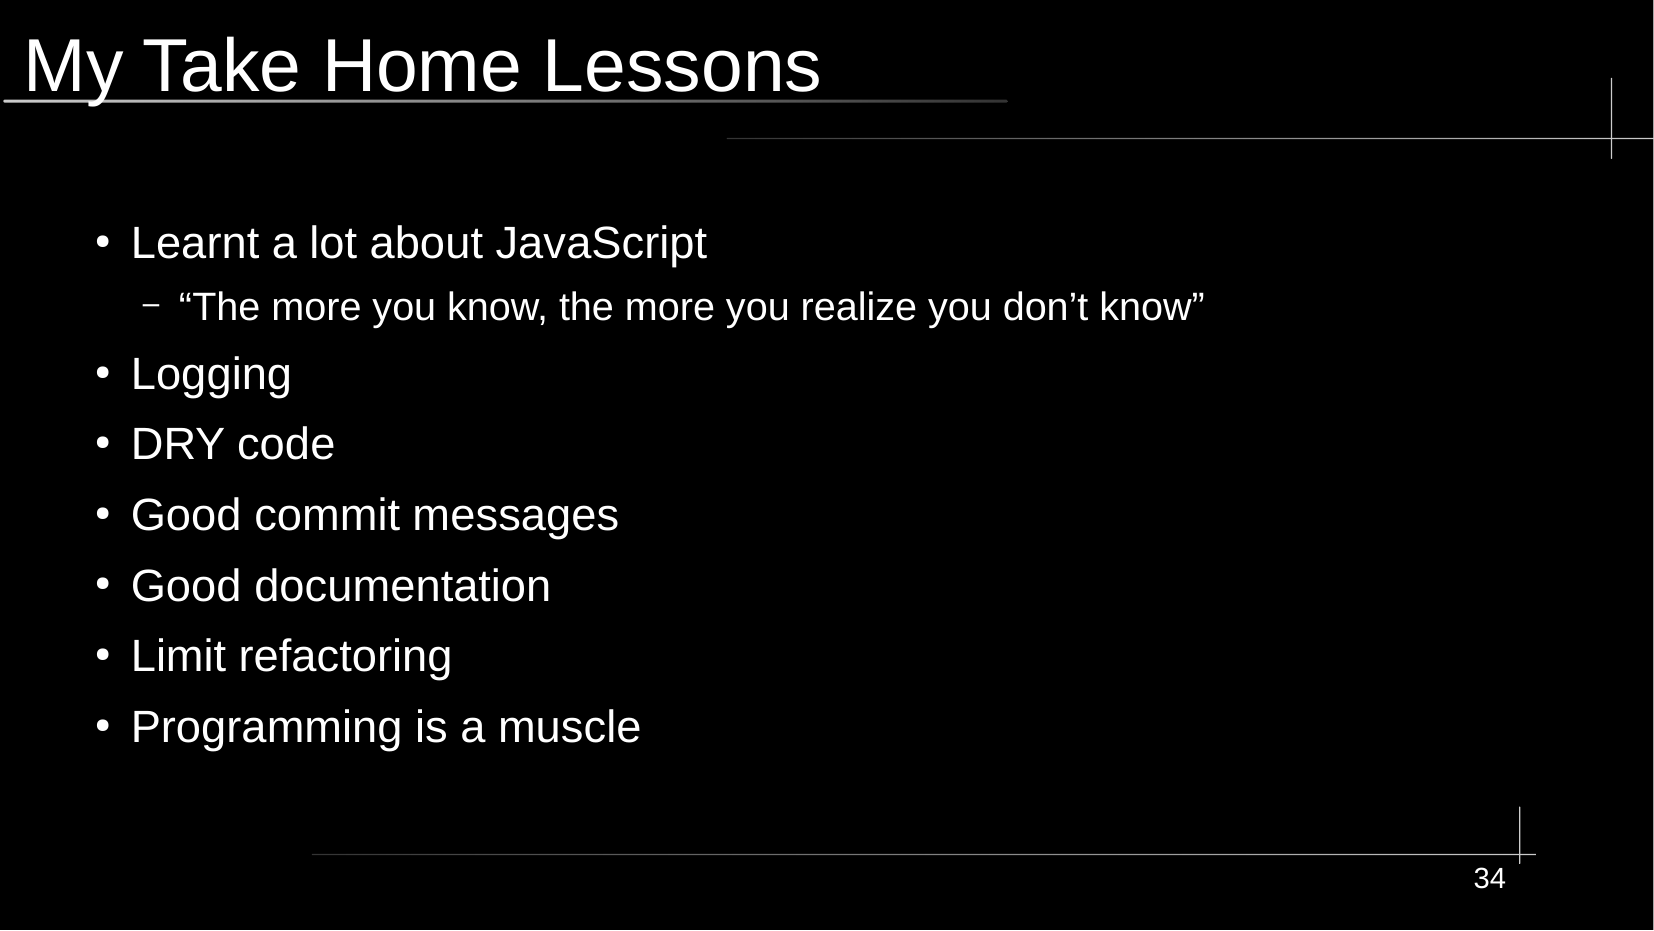

# My Take Home Lessons
Learnt a lot about JavaScript
“The more you know, the more you realize you don’t know”
Logging
DRY code
Good commit messages
Good documentation
Limit refactoring
Programming is a muscle
34